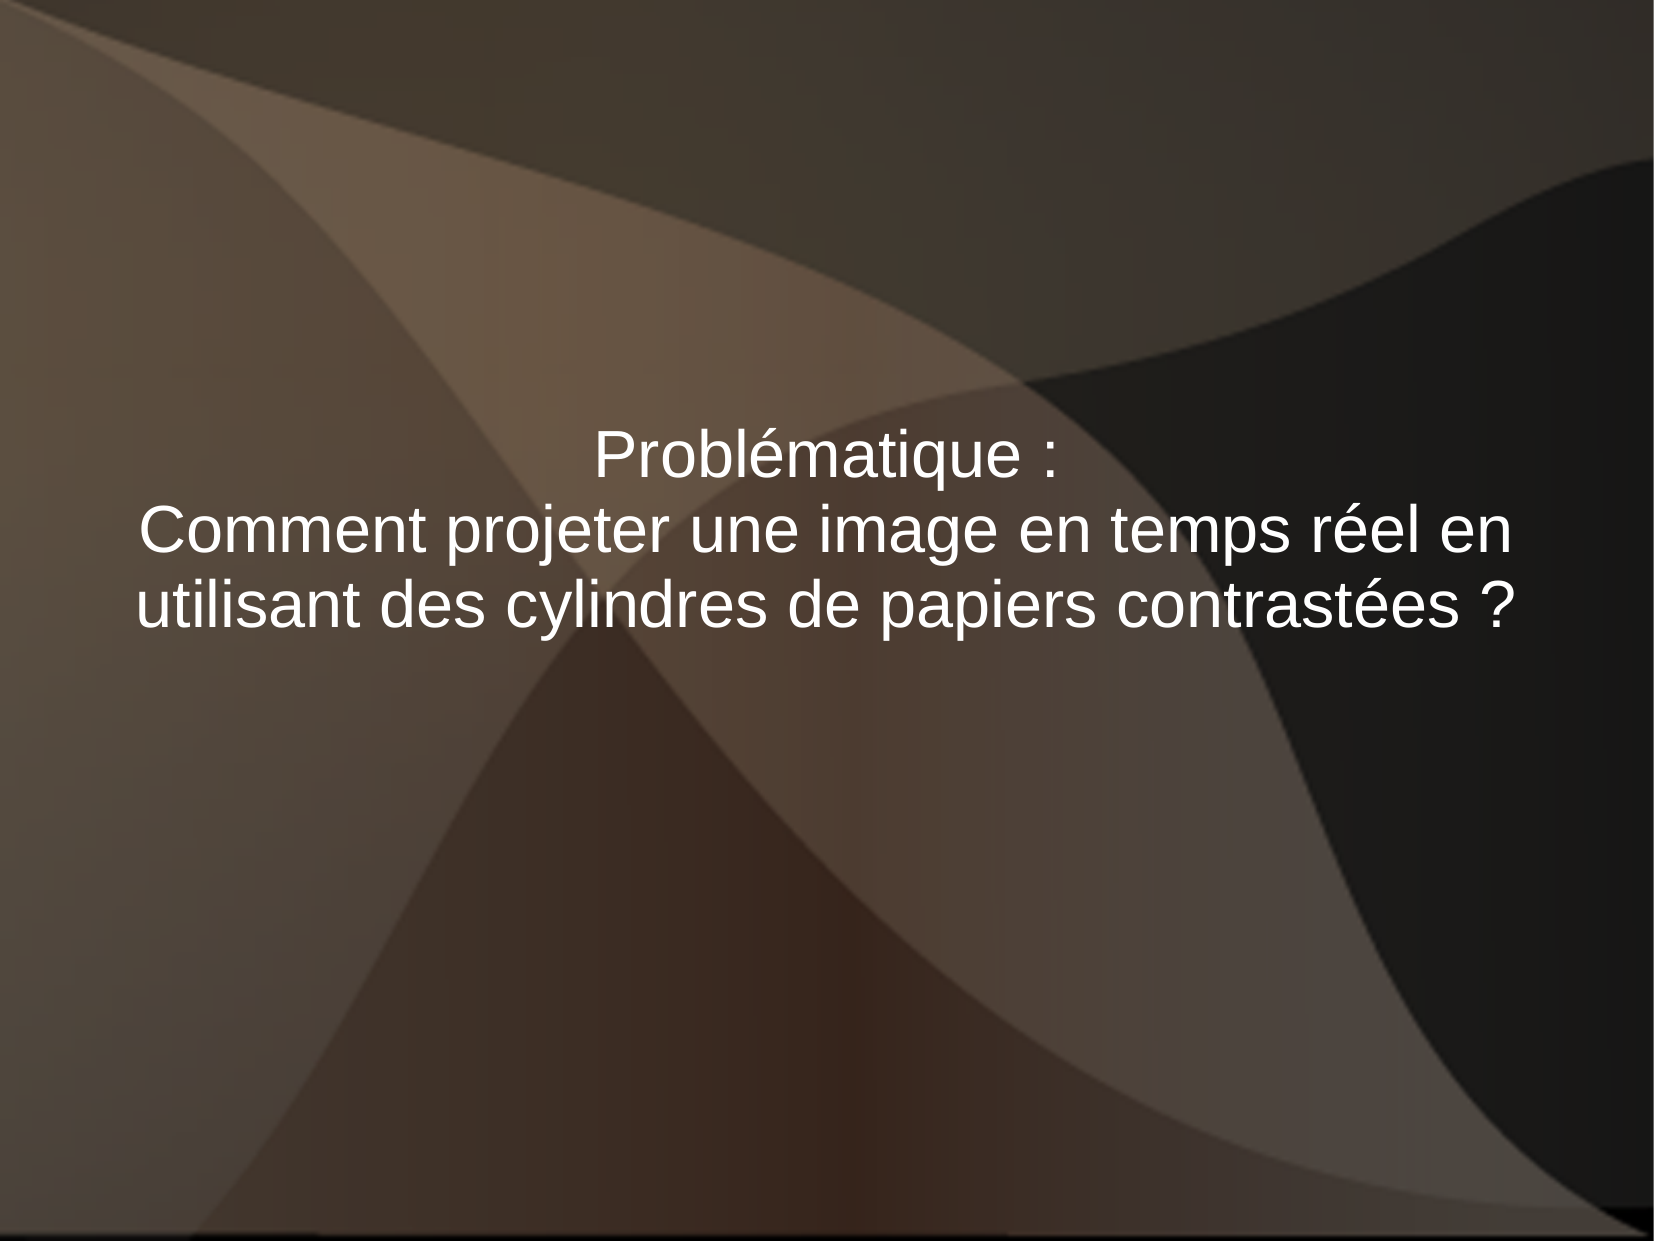

# Problématique :
Comment projeter une image en temps réel en utilisant des cylindres de papiers contrastées ?